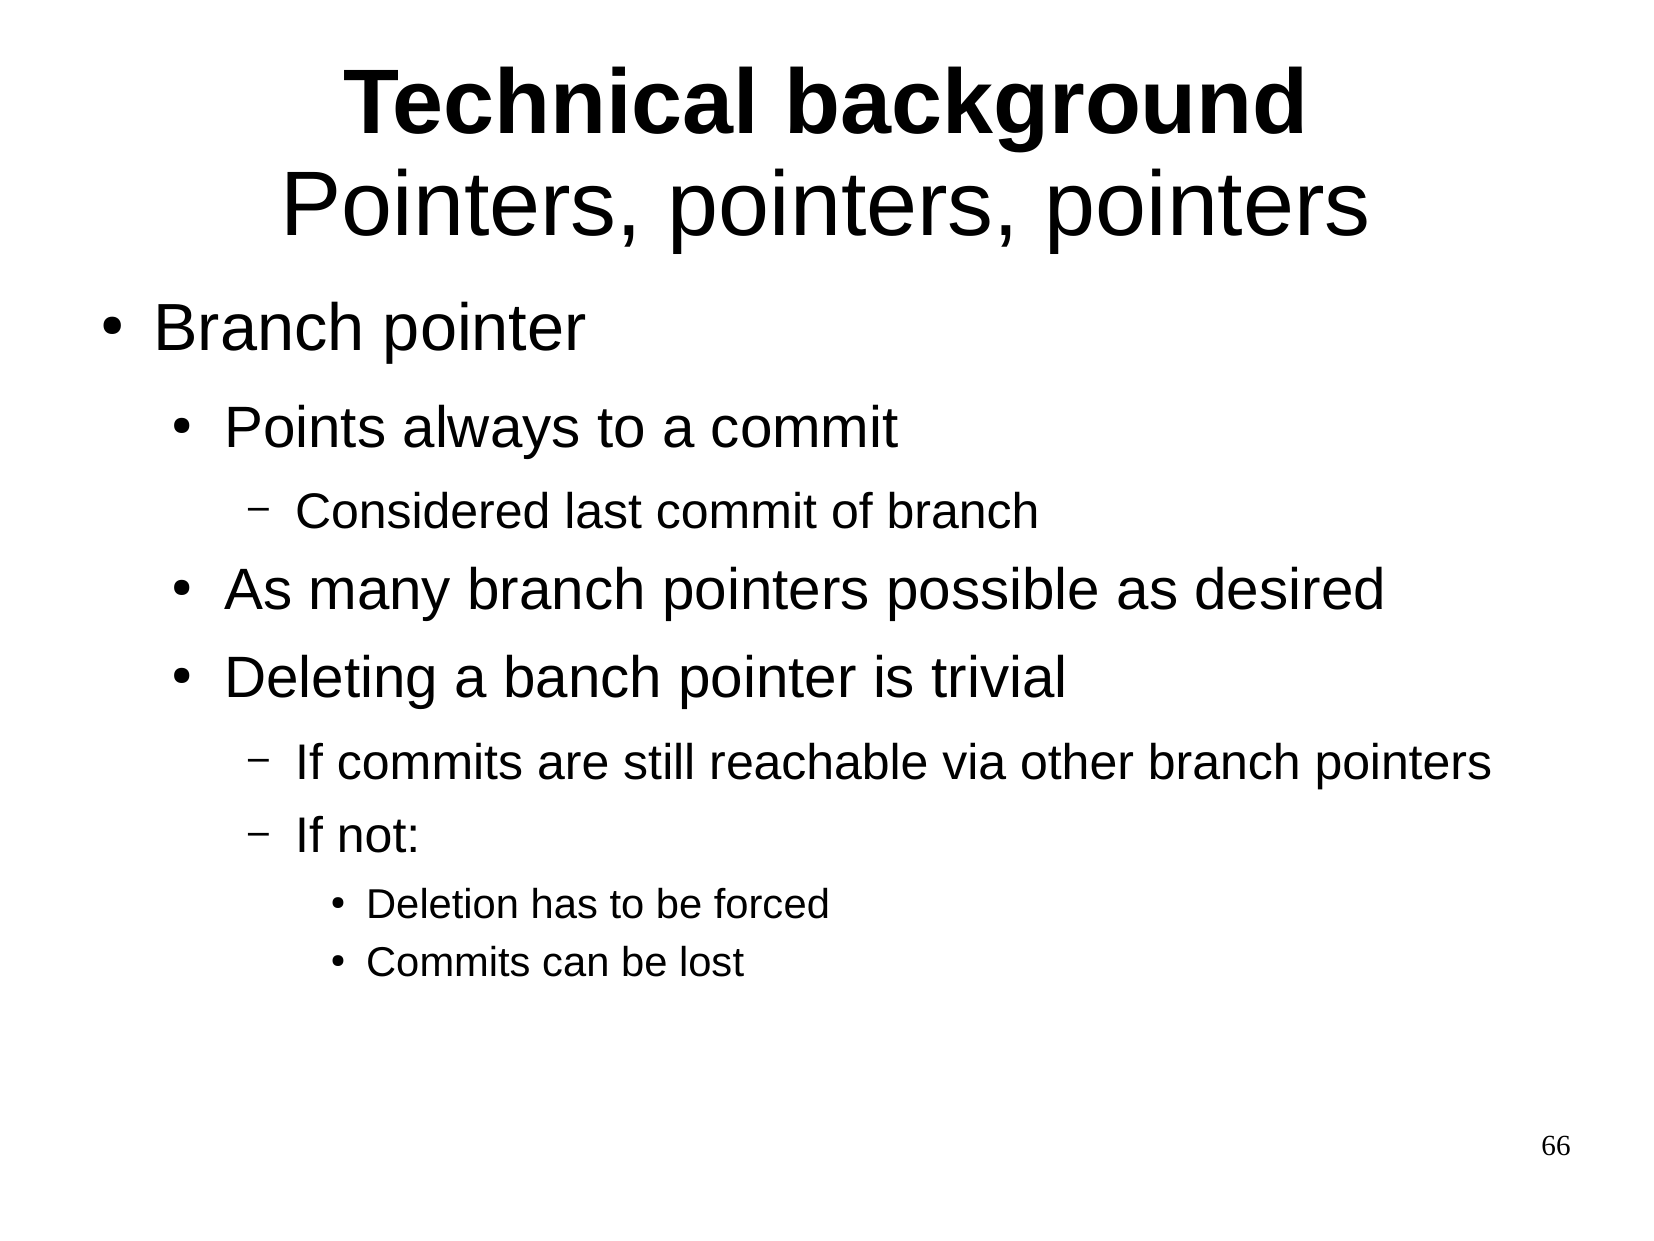

# Technical background Pointers, pointers, pointers
Branch pointer
Points always to a commit
Considered last commit of branch
As many branch pointers possible as desired
Deleting a banch pointer is trivial
If commits are still reachable via other branch pointers
If not:
Deletion has to be forced
Commits can be lost
66